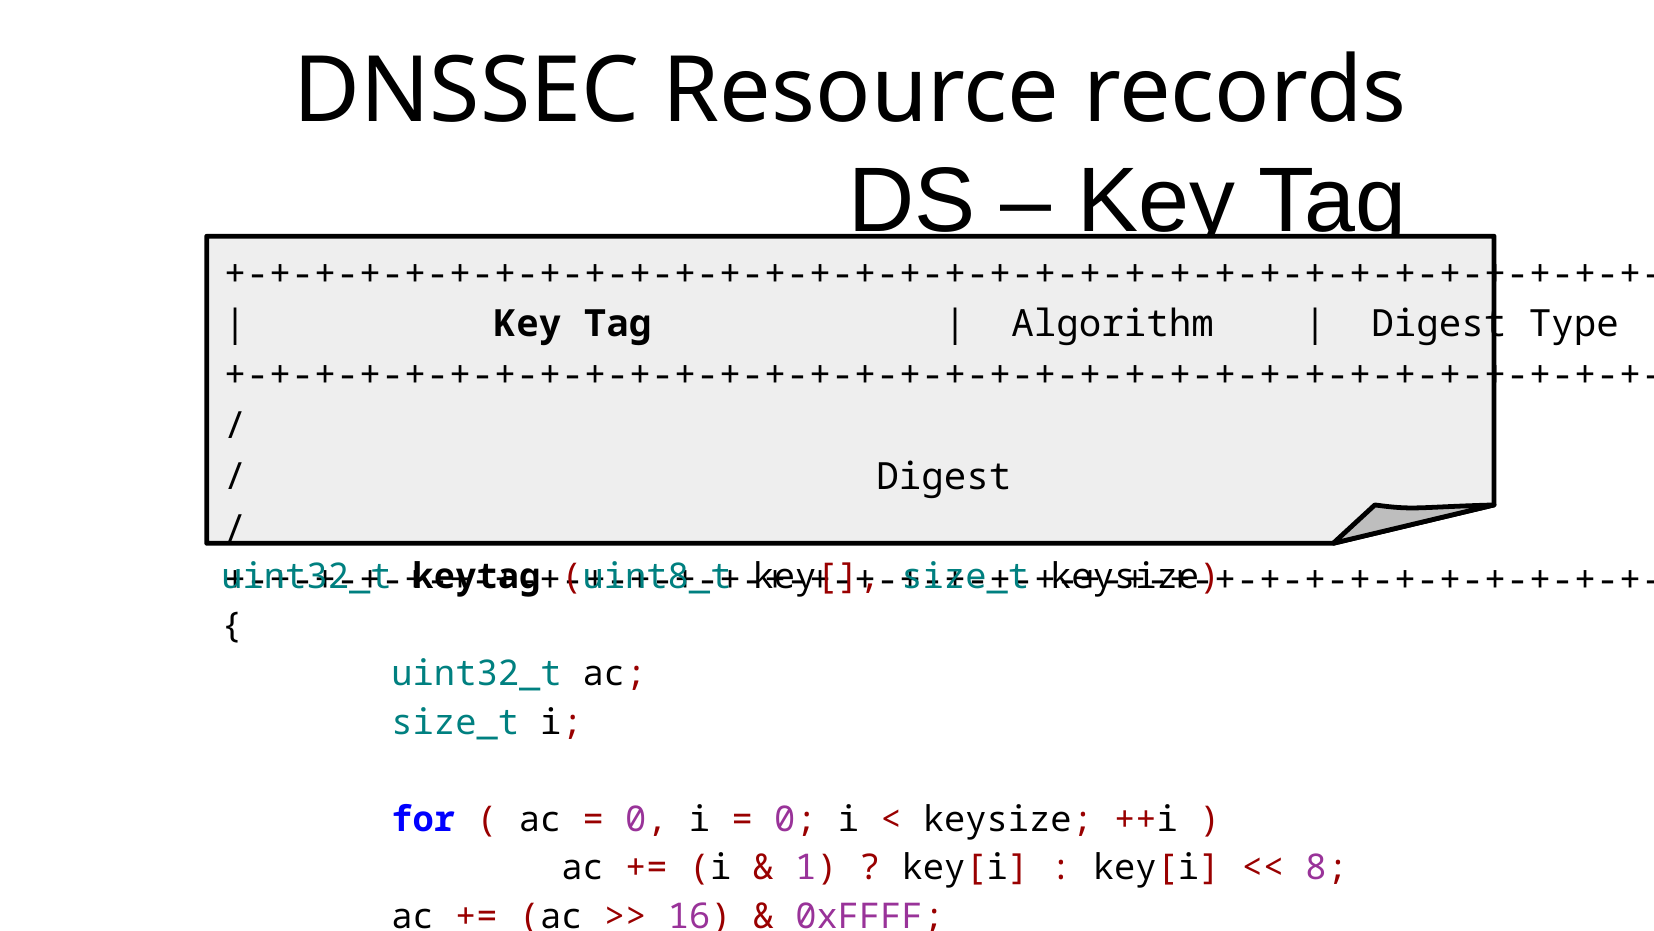

# DNSSEC Resource records DS – Key Tag
+-+-+-+-+-+-+-+-+-+-+-+-+-+-+-+-+-+-+-+-+-+-+-+-+-+-+-+-+-+-+-+-+
| Key Tag | Algorithm | Digest Type |
+-+-+-+-+-+-+-+-+-+-+-+-+-+-+-+-+-+-+-+-+-+-+-+-+-+-+-+-+-+-+-+-+
/ /
/ Digest /
/ /
+-+-+-+-+-+-+-+-+-+-+-+-+-+-+-+-+-+-+-+-+-+-+-+-+-+-+-+-+-+-+-+-+
uint32_t keytag (uint8_t key[], size_t keysize)
{
 uint32_t ac;
 size_t i;
 for ( ac = 0, i = 0; i < keysize; ++i )
 ac += (i & 1) ? key[i] : key[i] << 8;
 ac += (ac >> 16) & 0xFFFF;
 return ac & 0xFFFF;
}